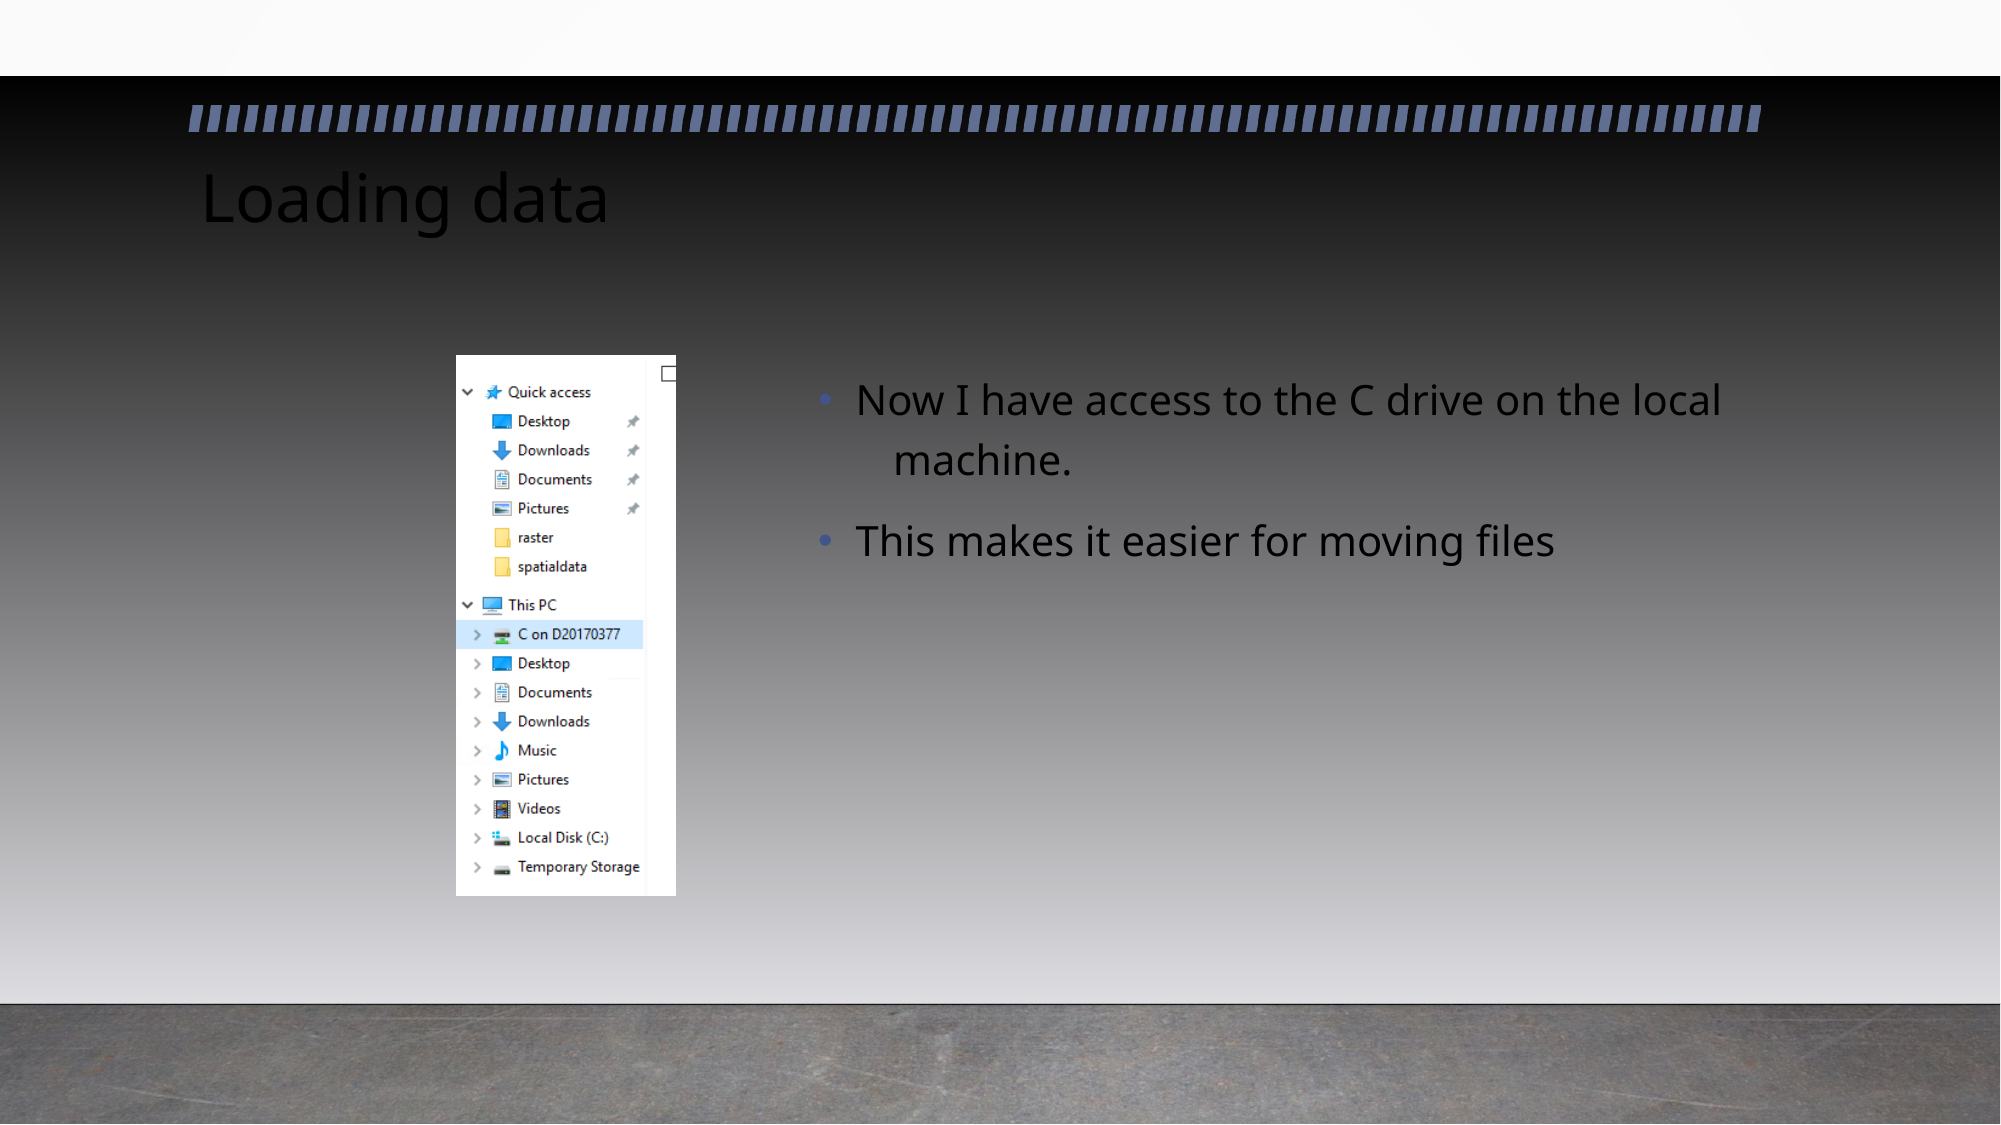

# Loading data
Now I have access to the C drive on the local machine.
This makes it easier for moving files